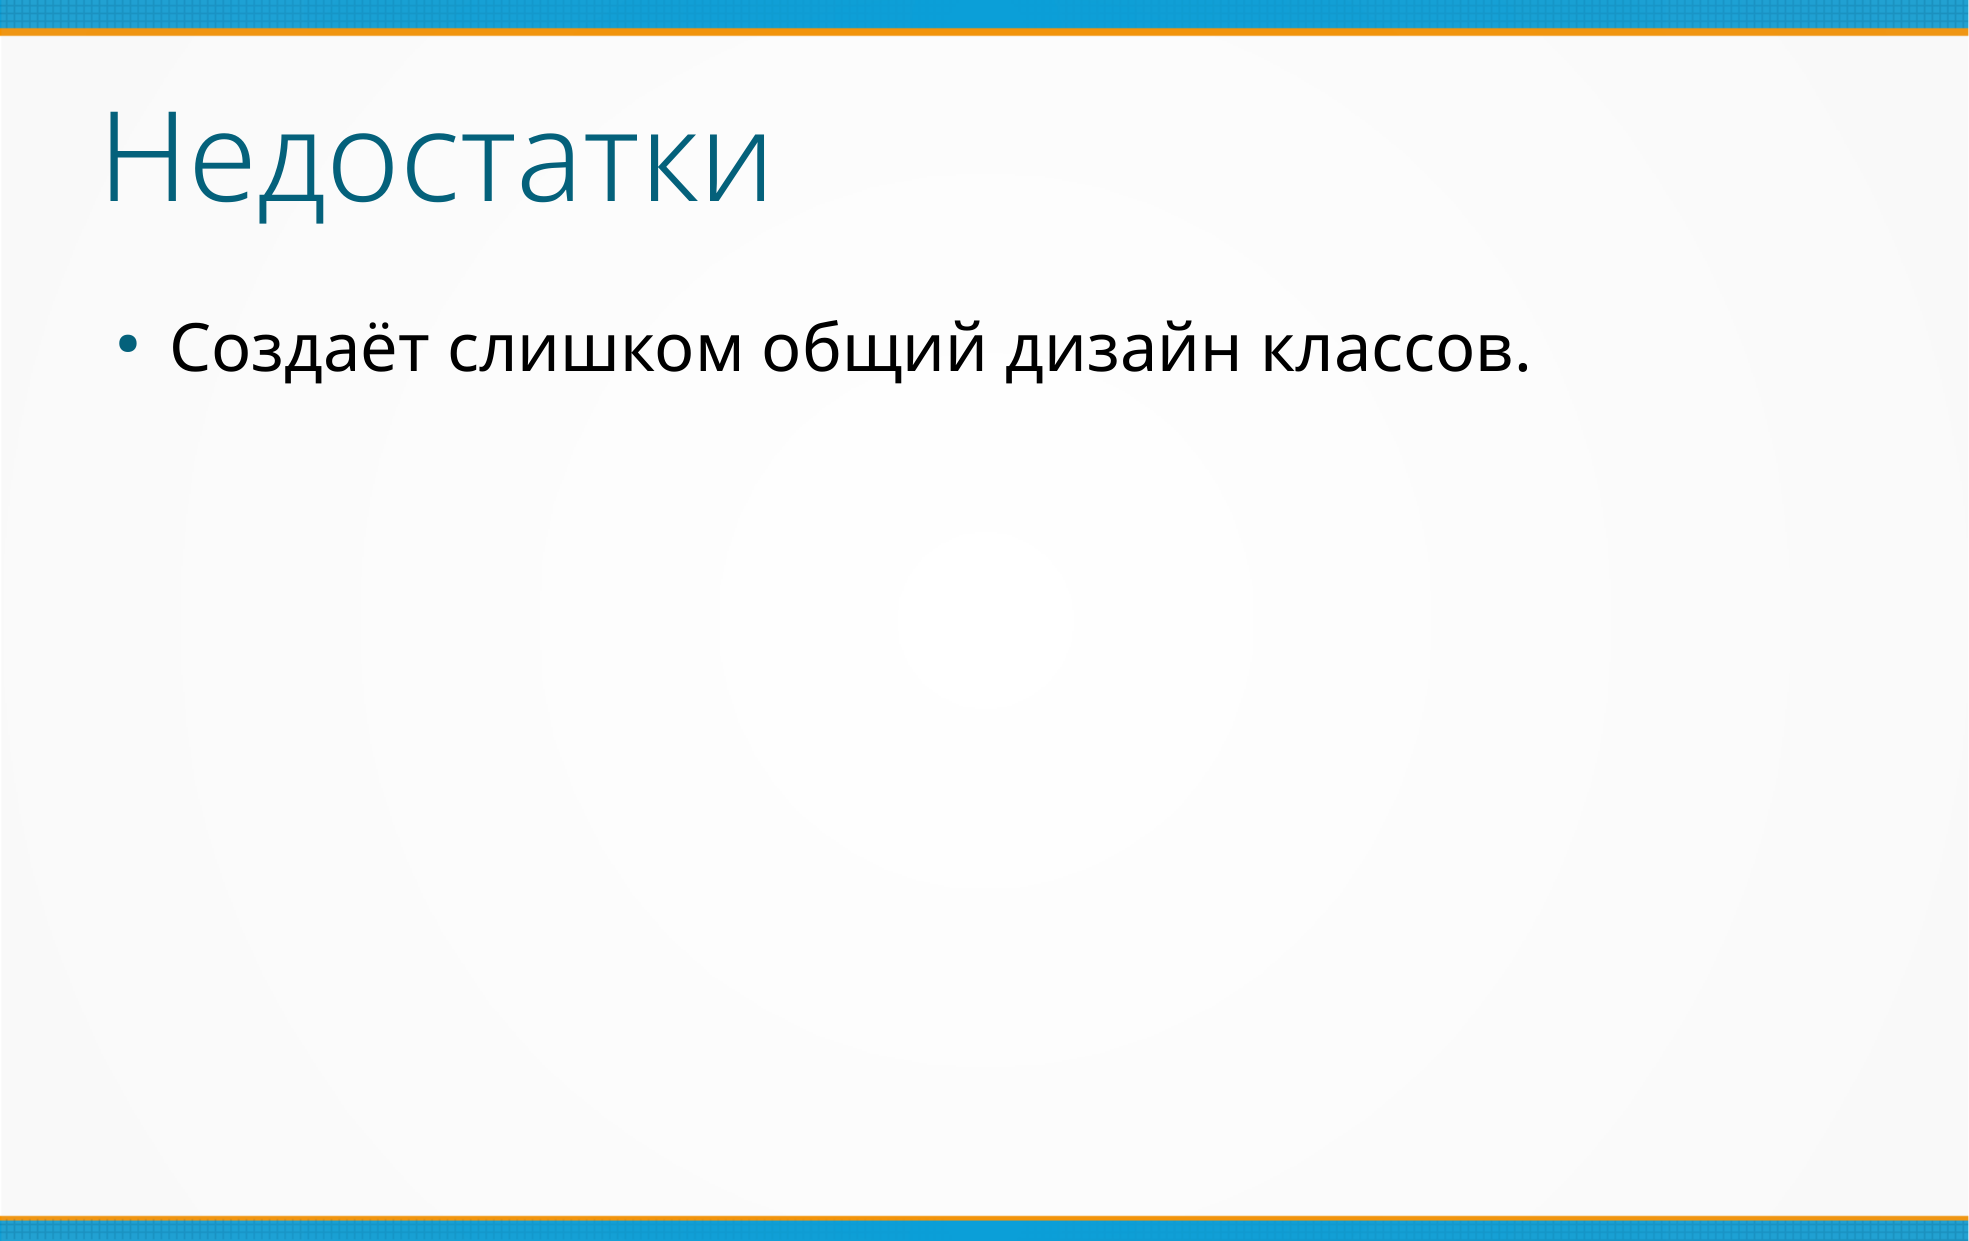

# Недостатки
Создаёт слишком общий дизайн классов.